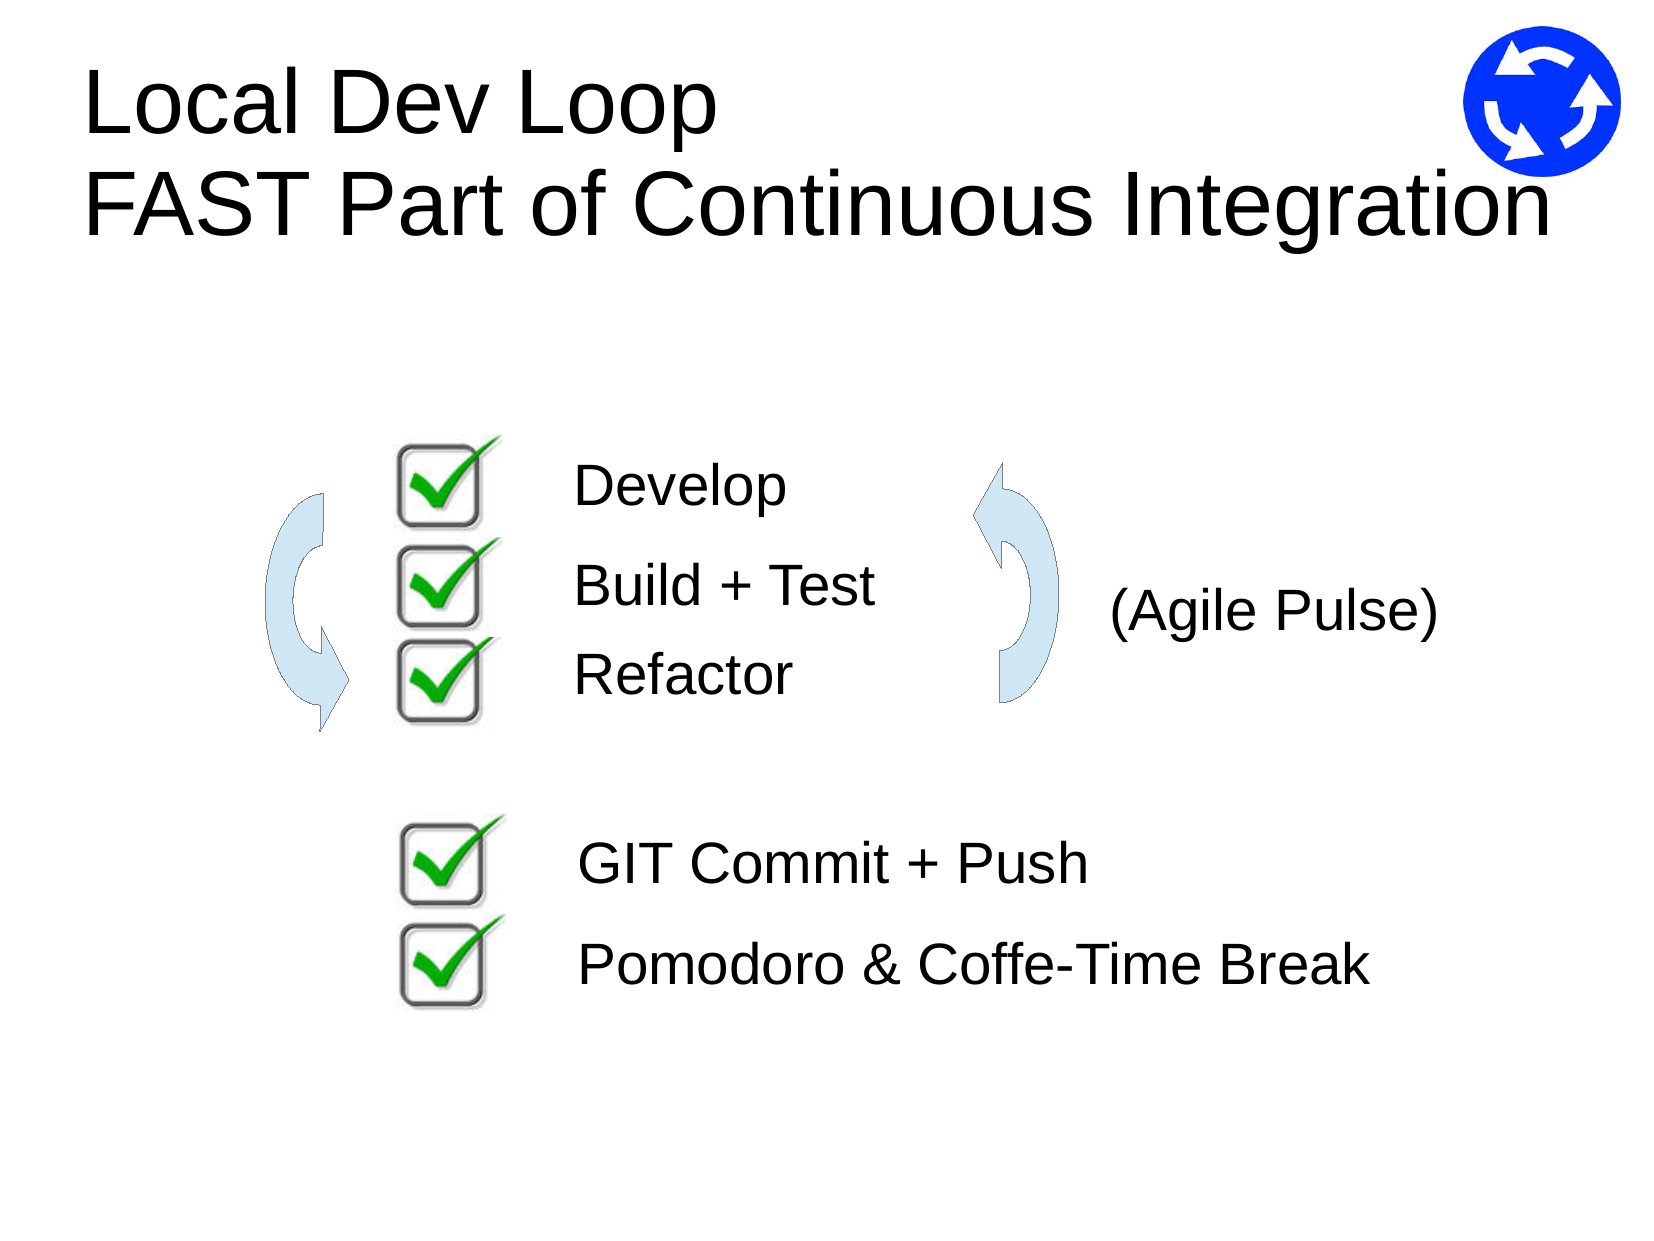

# Local Dev Loop FAST Part of Continuous Integration
Develop
Build + Test
(Agile Pulse)
Refactor
GIT Commit + Push
Pomodoro & Coffe-Time Break